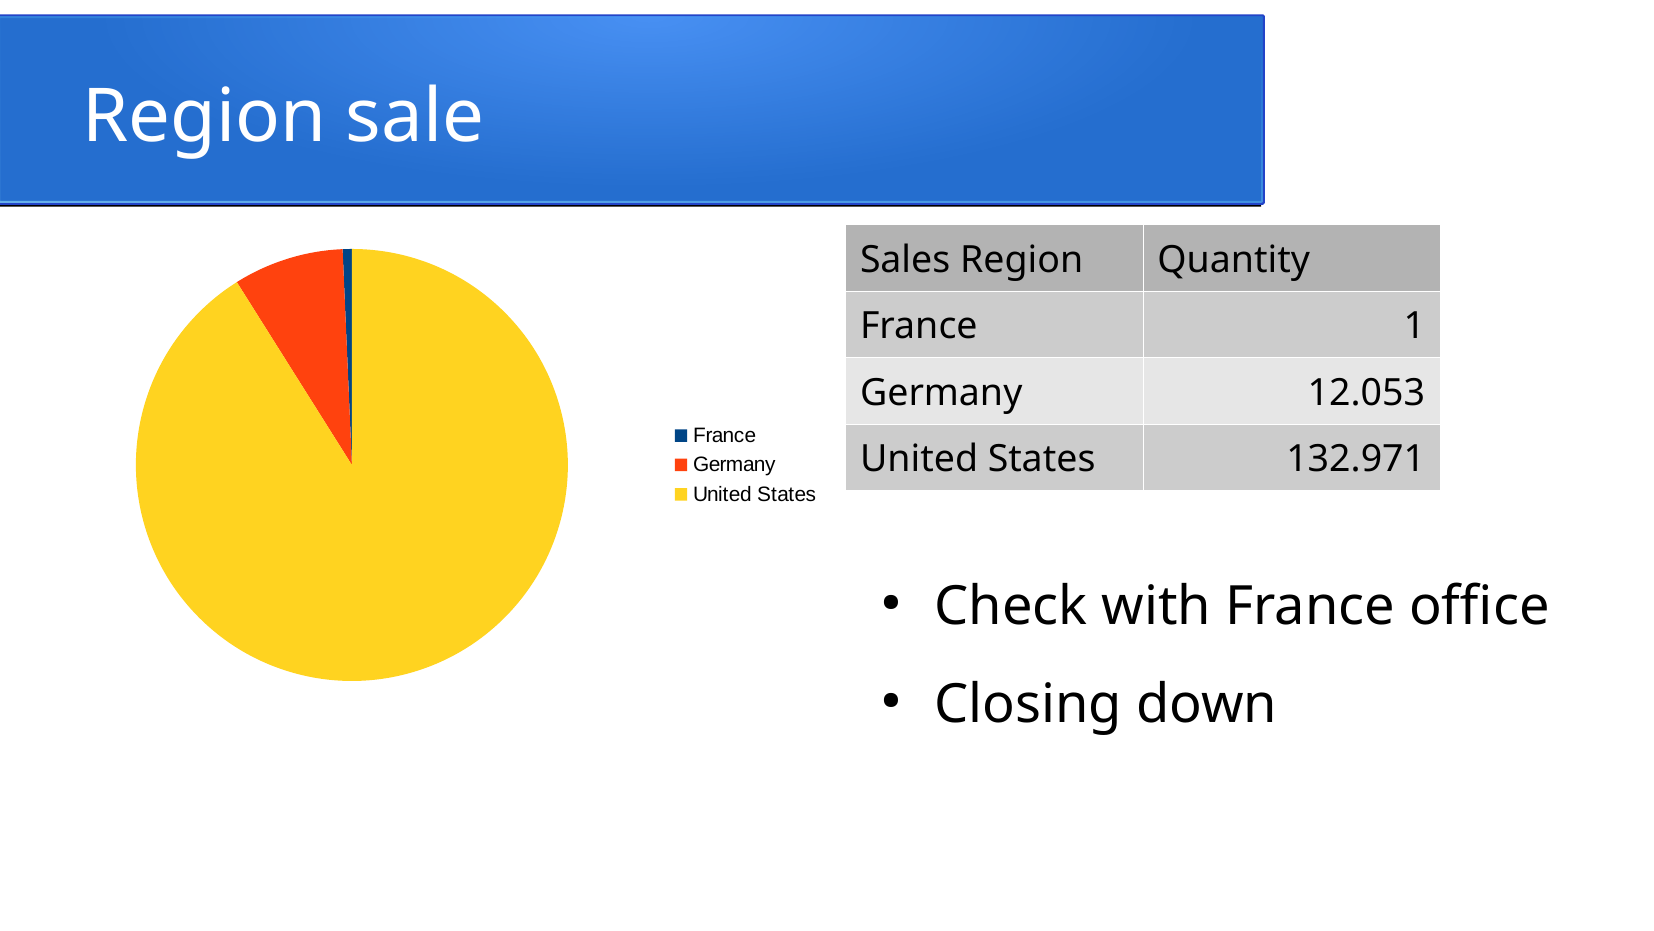

# Region sale
| Sales Region | Quantity |
| --- | --- |
| France | 1 |
| Germany | 12.053 |
| United States | 132.971 |
### Chart
| Category | Quantity |
|---|---|
| France | 1000.0 |
| Germany | 12053.0 |
| United States | 132971.0 |Check with France office
Closing down